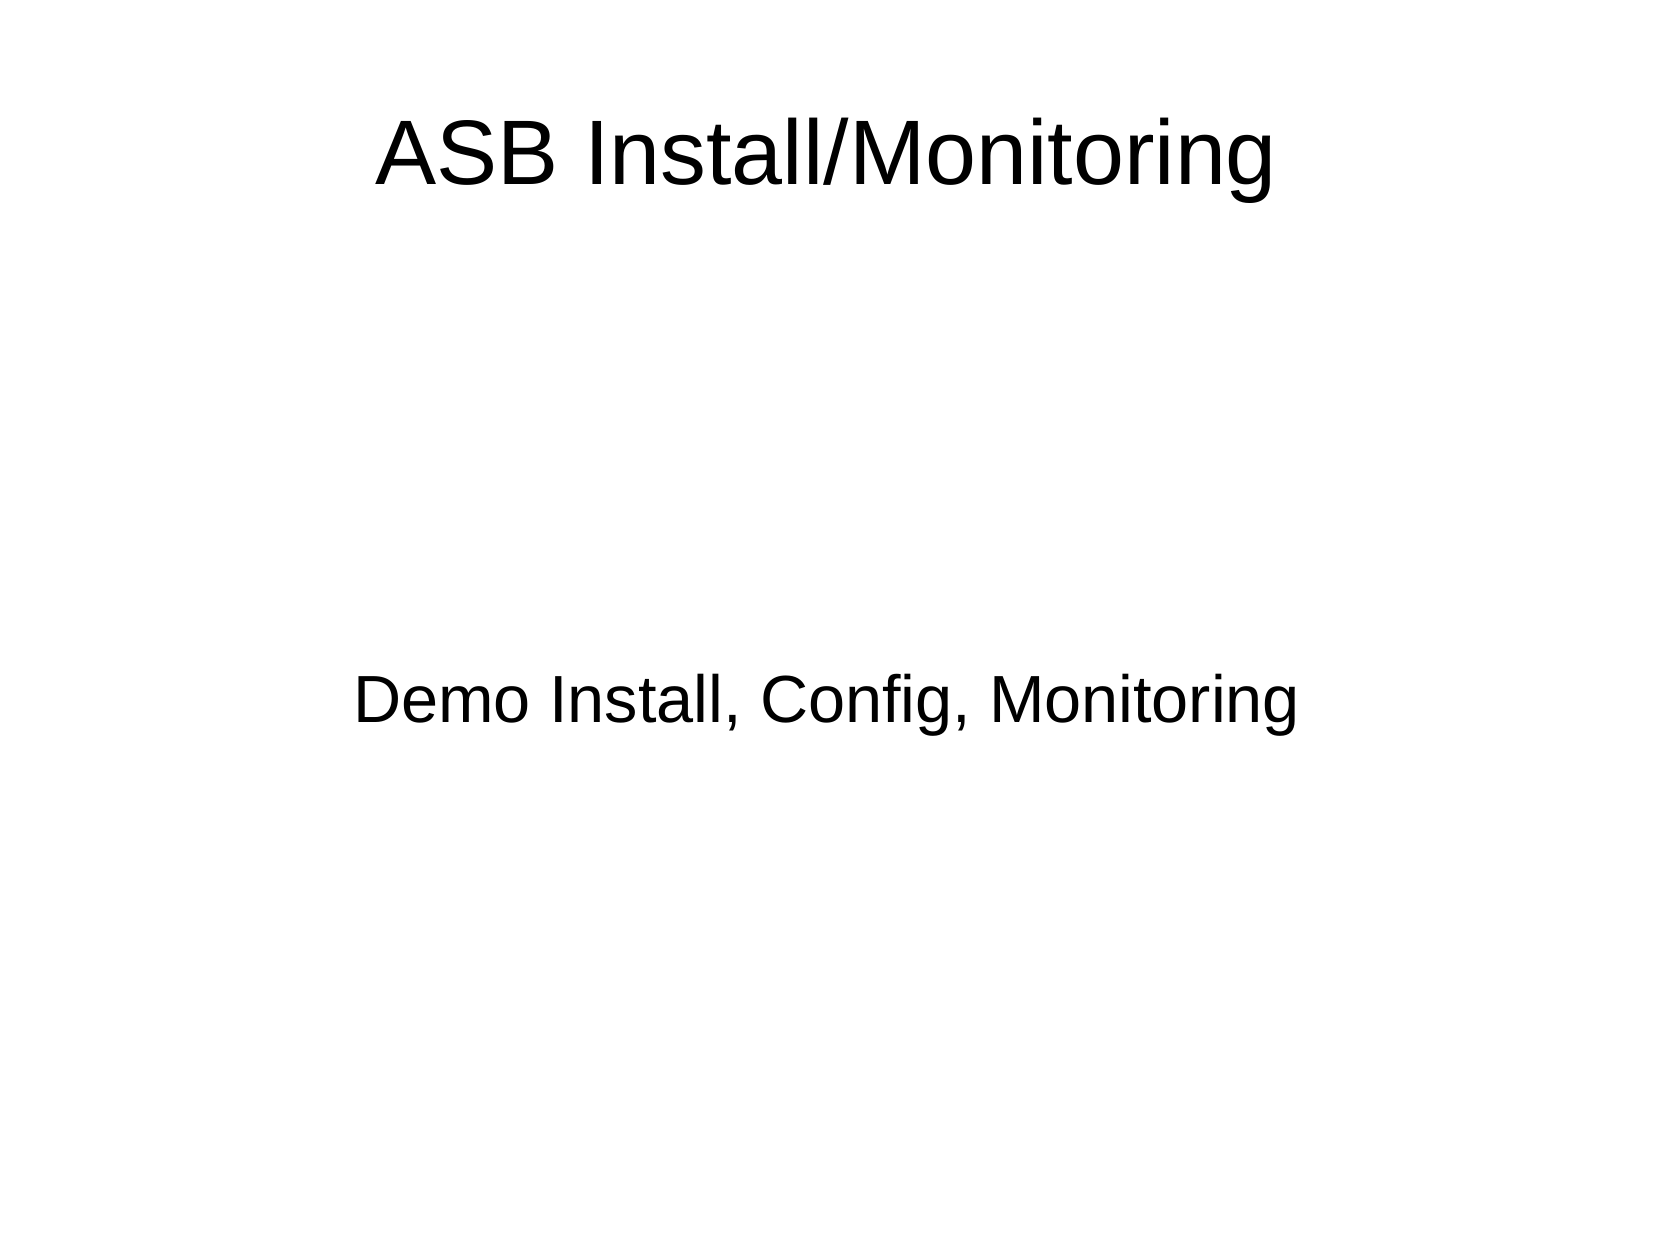

# ASB Install/Monitoring
Demo Install, Config, Monitoring